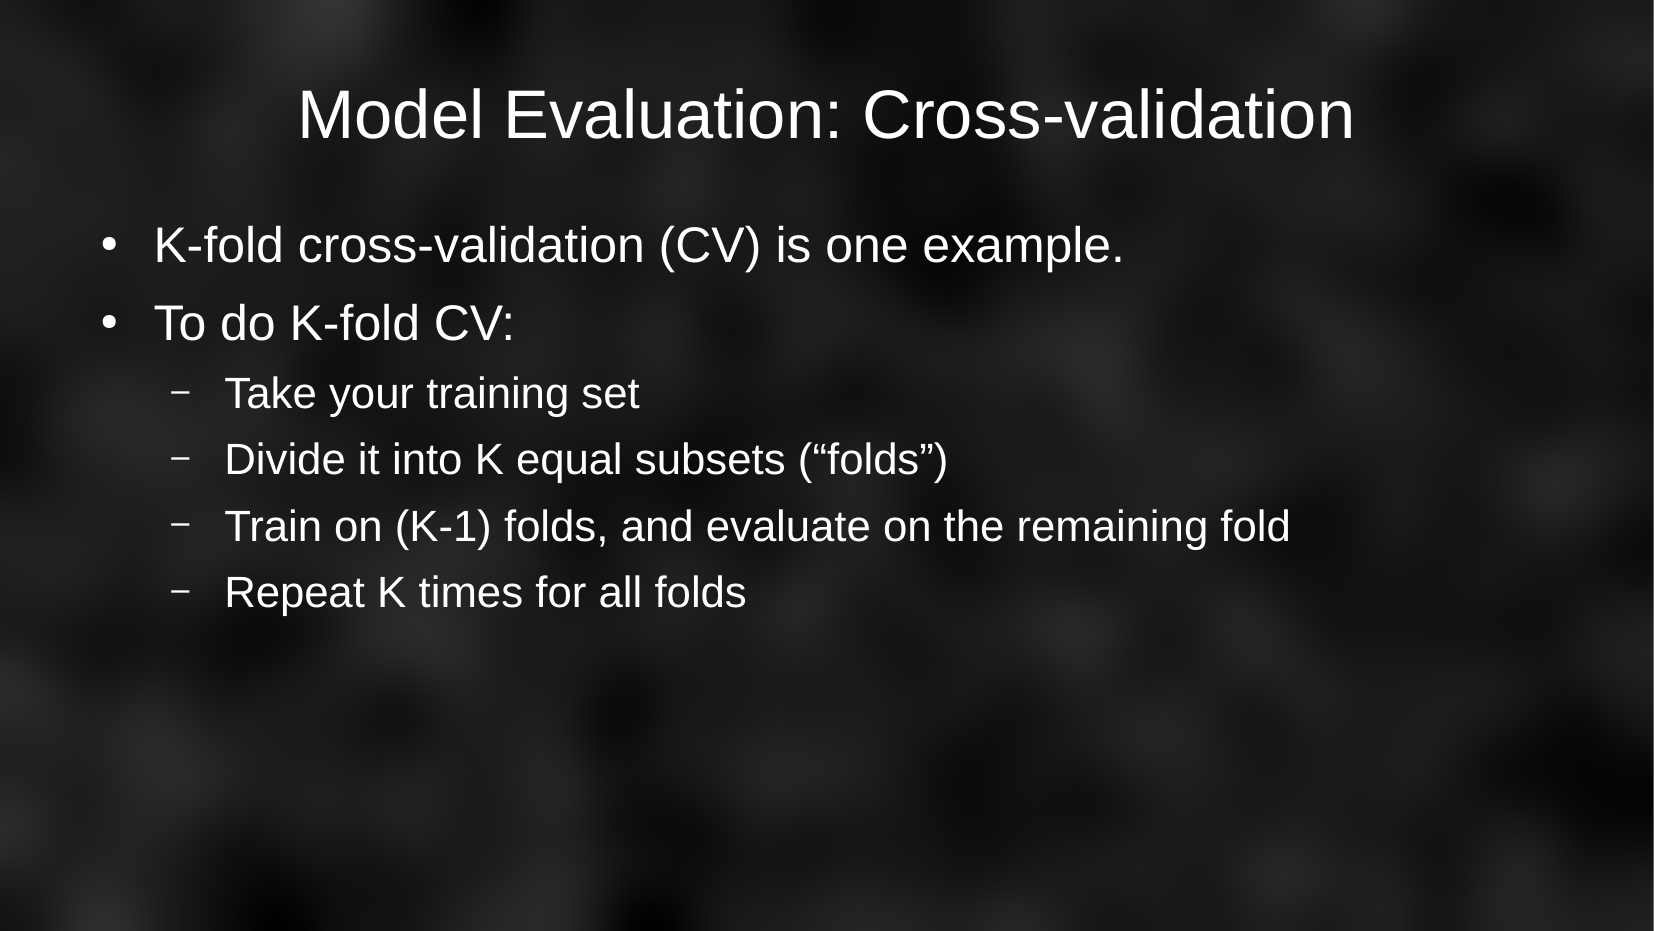

# Model Evaluation: Cross-validation
K-fold cross-validation (CV) is one example.
To do K-fold CV:
Take your training set
Divide it into K equal subsets (“folds”)
Train on (K-1) folds, and evaluate on the remaining fold
Repeat K times for all folds